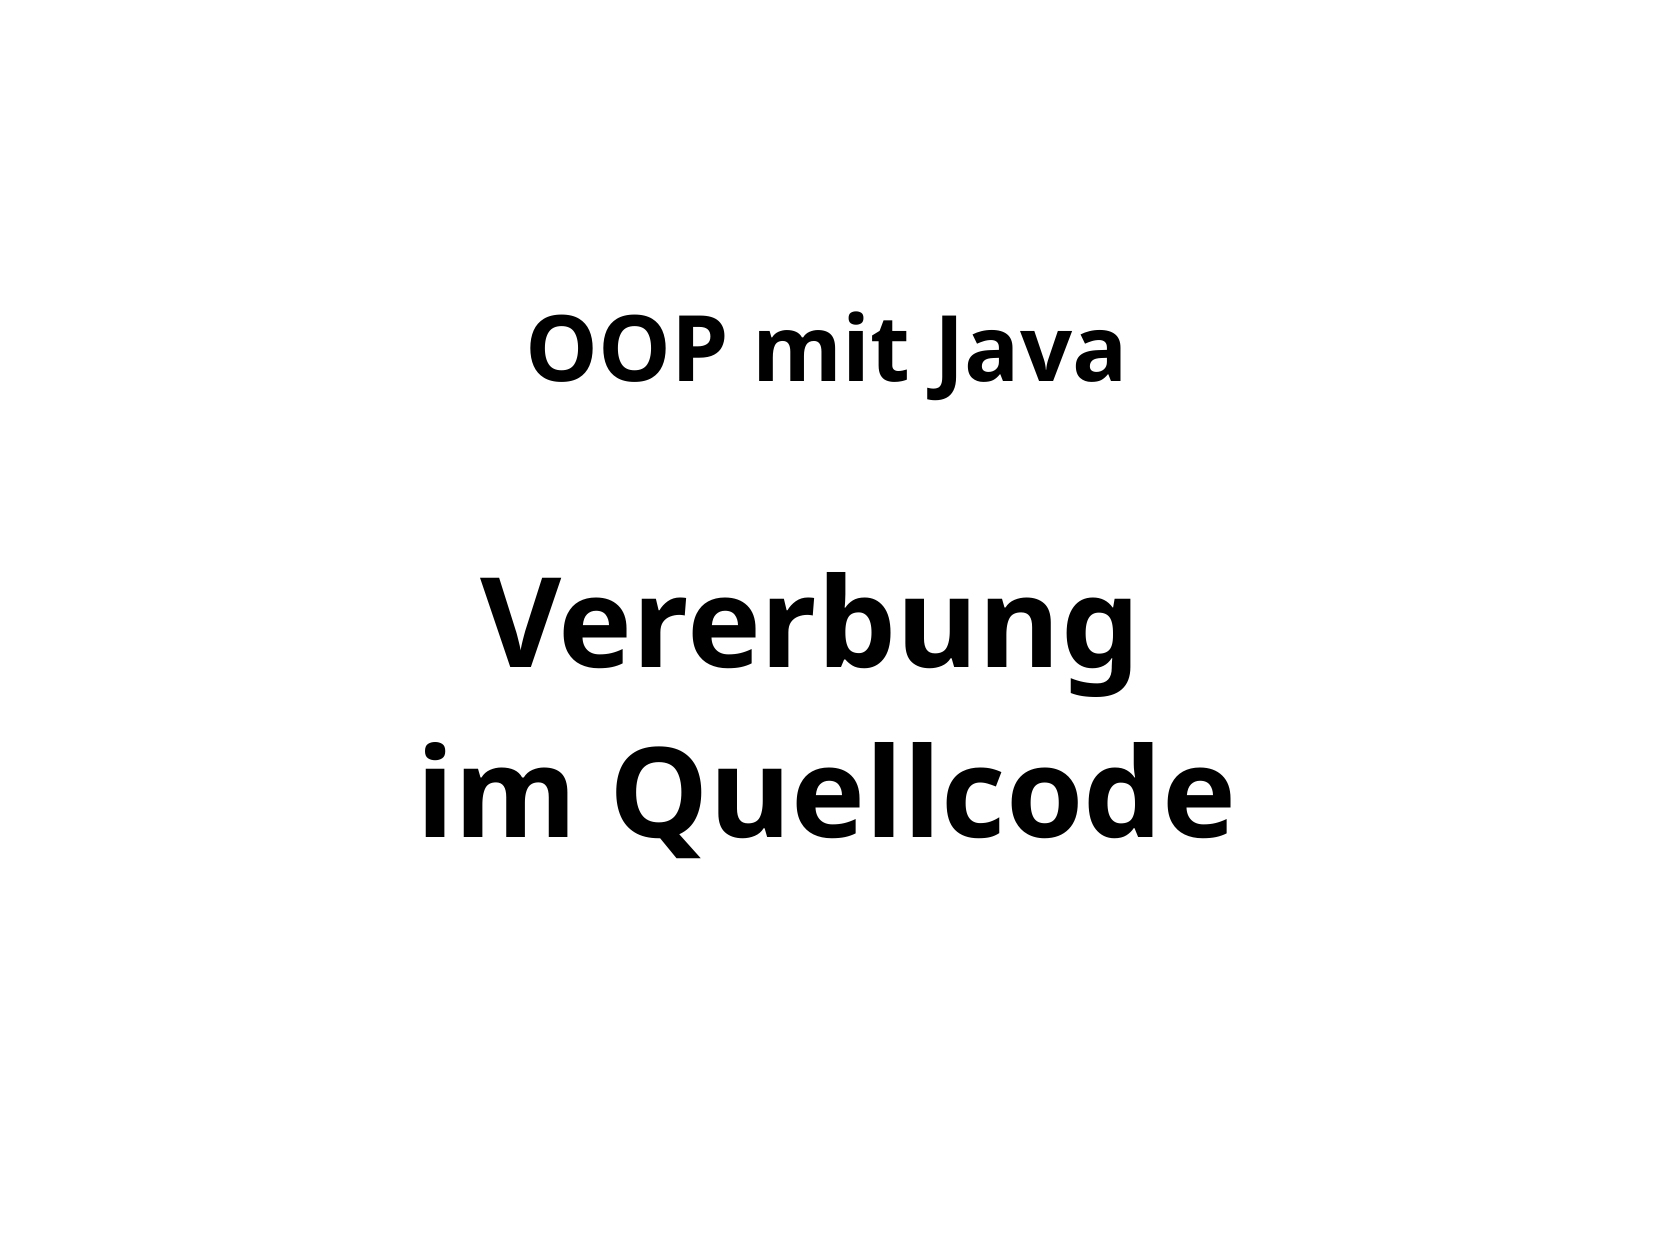

# OOP mit Java
Vererbung
im Quellcode